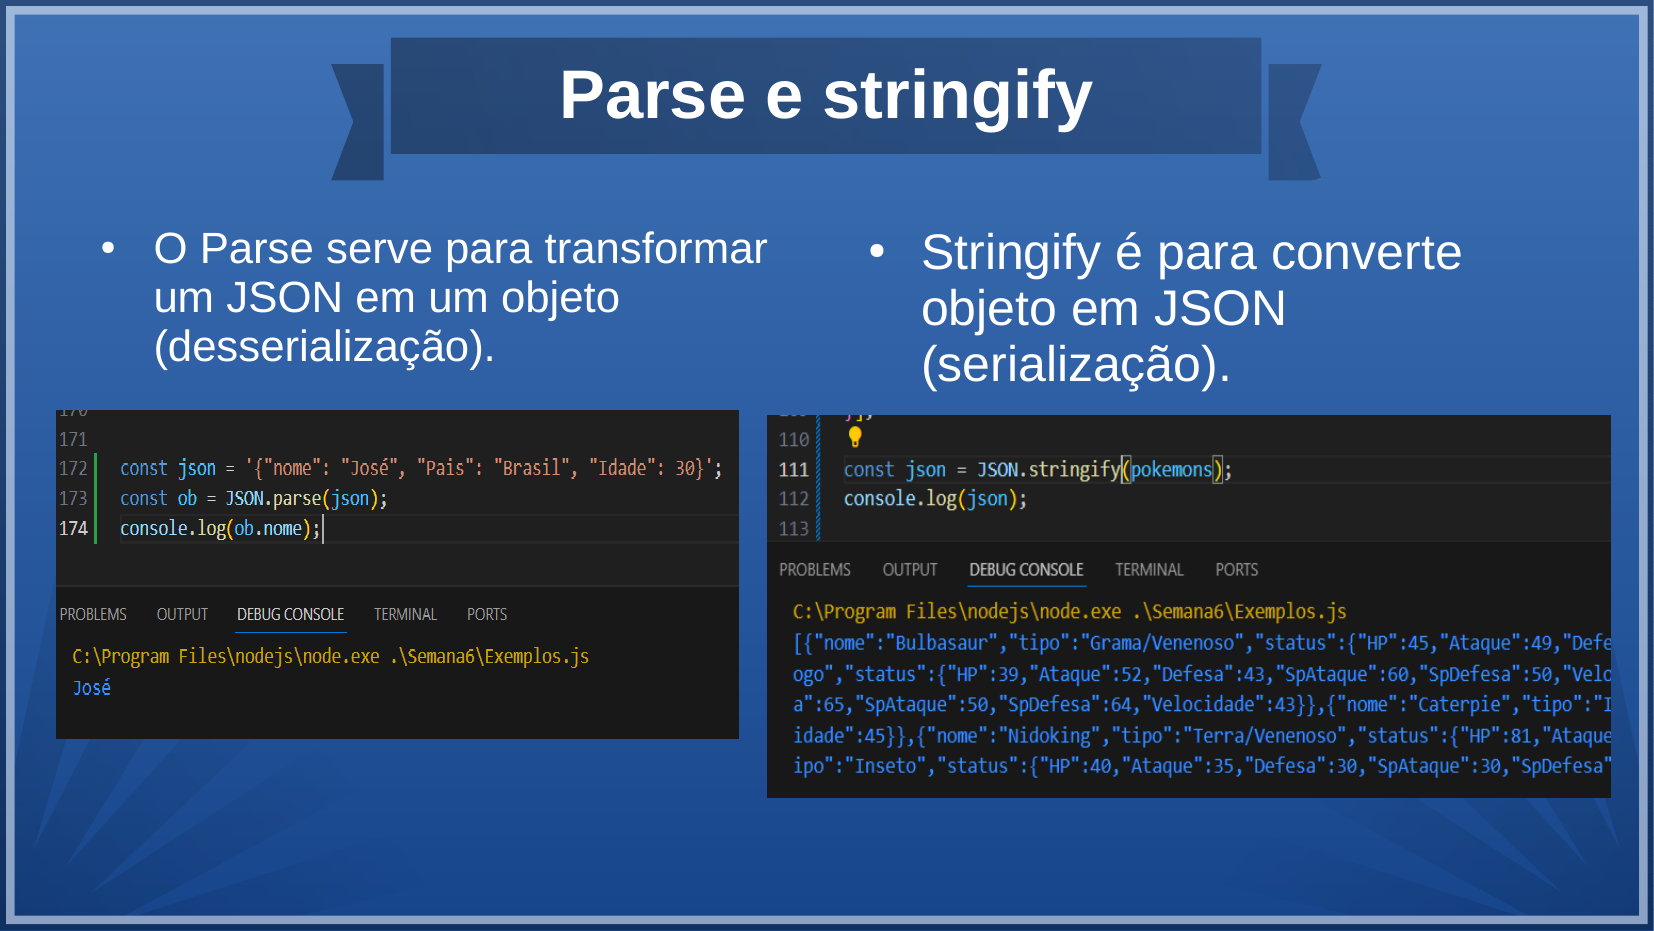

# Parse e stringify
O Parse serve para transformar um JSON em um objeto (desserialização).
Stringify é para converte objeto em JSON (serialização).